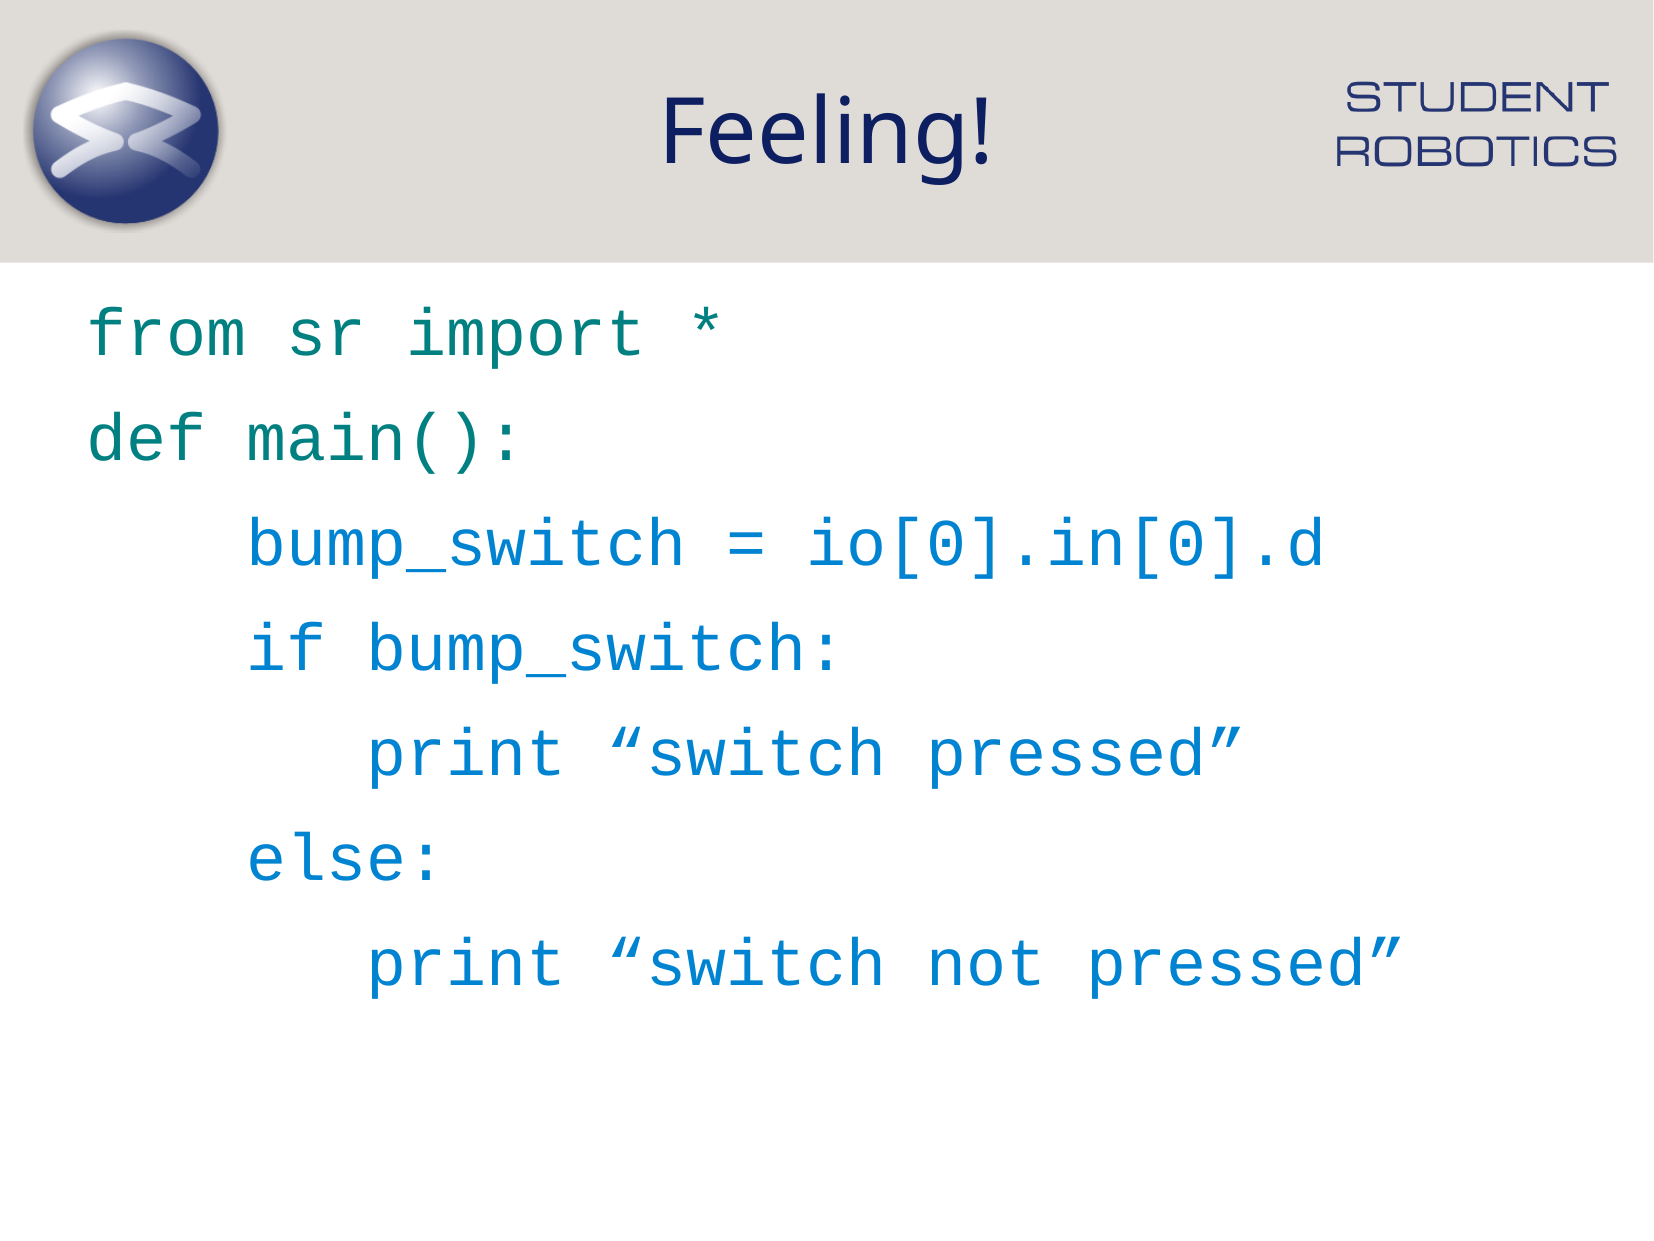

# Feeling!
from sr import *
def main():
 bump_switch = io[0].in[0].d
 if bump_switch:
 print “switch pressed”
 else:
 print “switch not pressed”